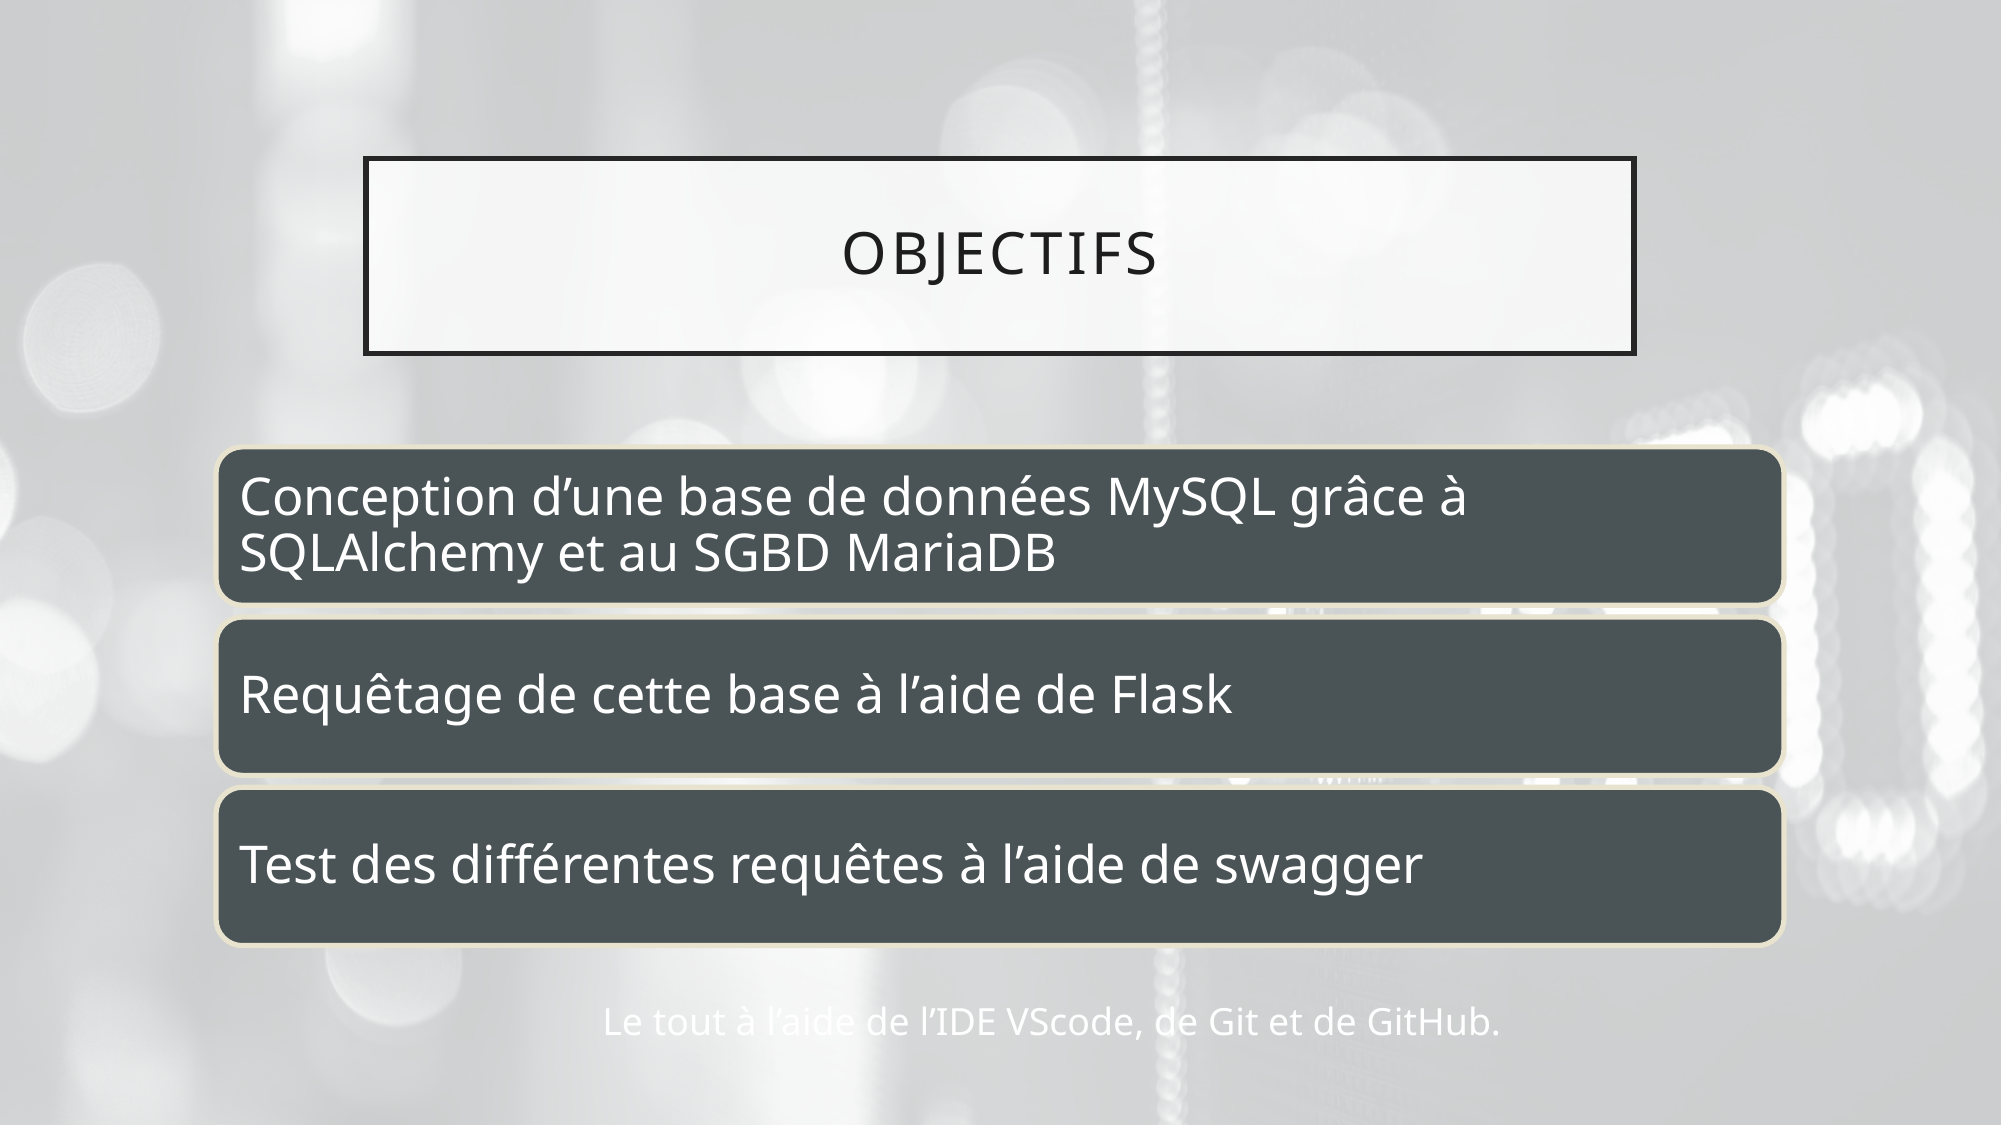

# OBJECTIFS
Conception d’une base de données MySQL grâce à SQLAlchemy et au SGBD MariaDB
Requêtage de cette base à l’aide de Flask
Test des différentes requêtes à l’aide de swagger
Le tout à l’aide de l’IDE VScode, de Git et de GitHub.